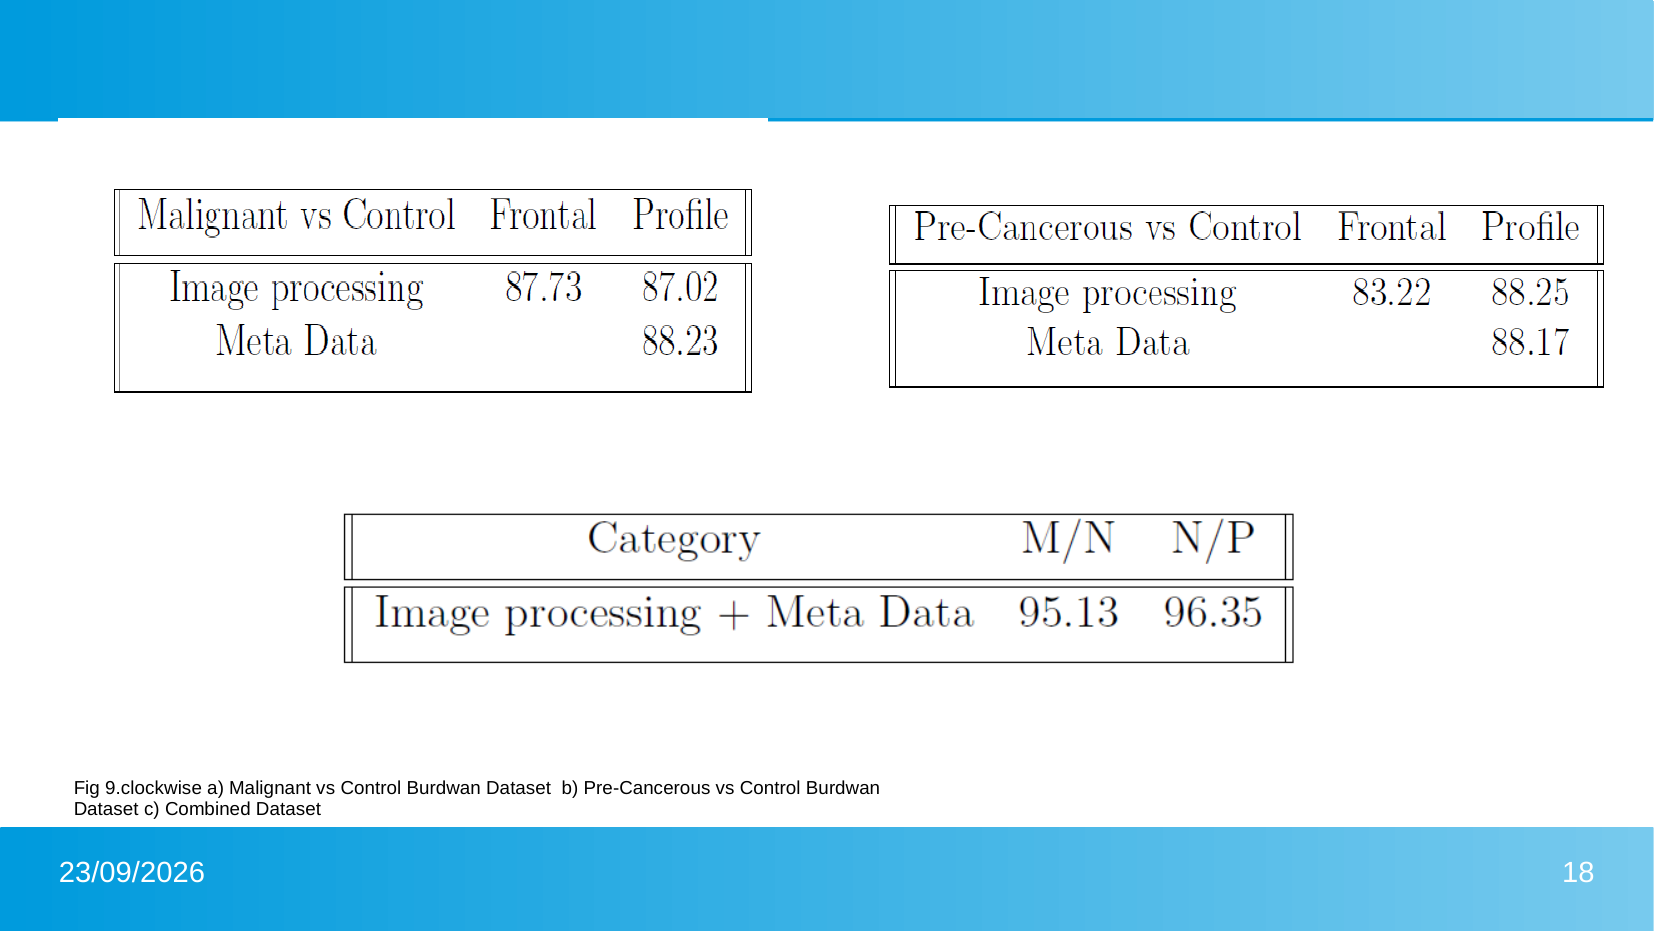

#
Fig 9.clockwise a) Malignant vs Control Burdwan Dataset b) Pre-Cancerous vs Control Burdwan Dataset c) Combined Dataset
18